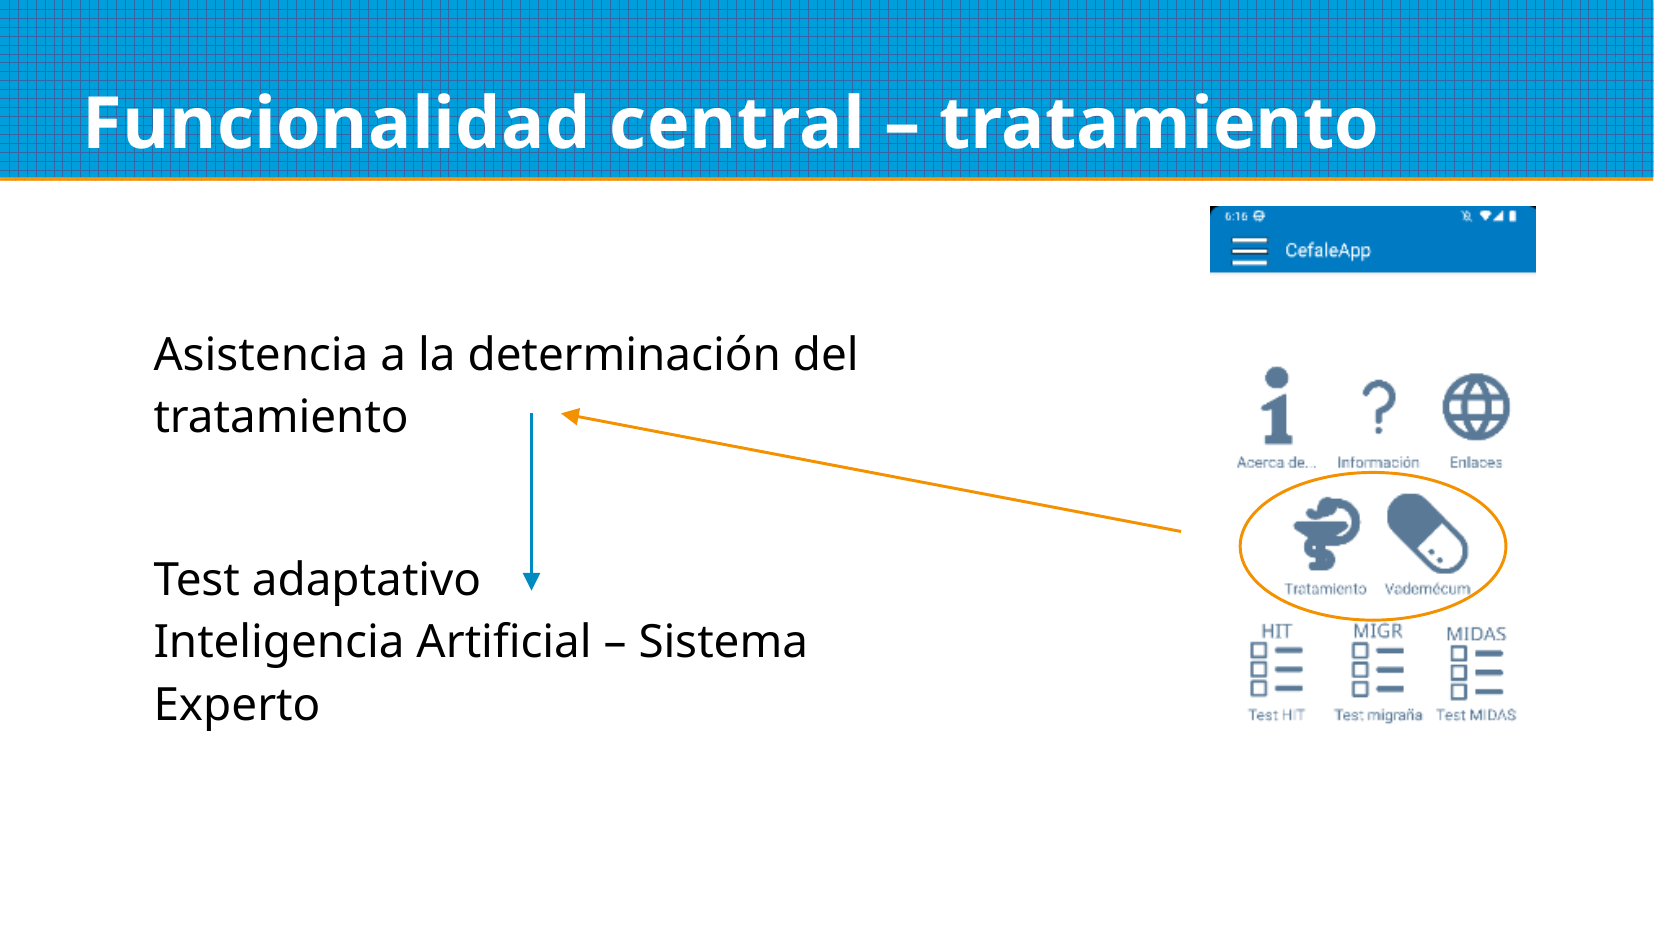

# Funcionalidad central – tratamiento
Asistencia a la determinación del tratamiento
Test adaptativo
Inteligencia Artificial – Sistema Experto